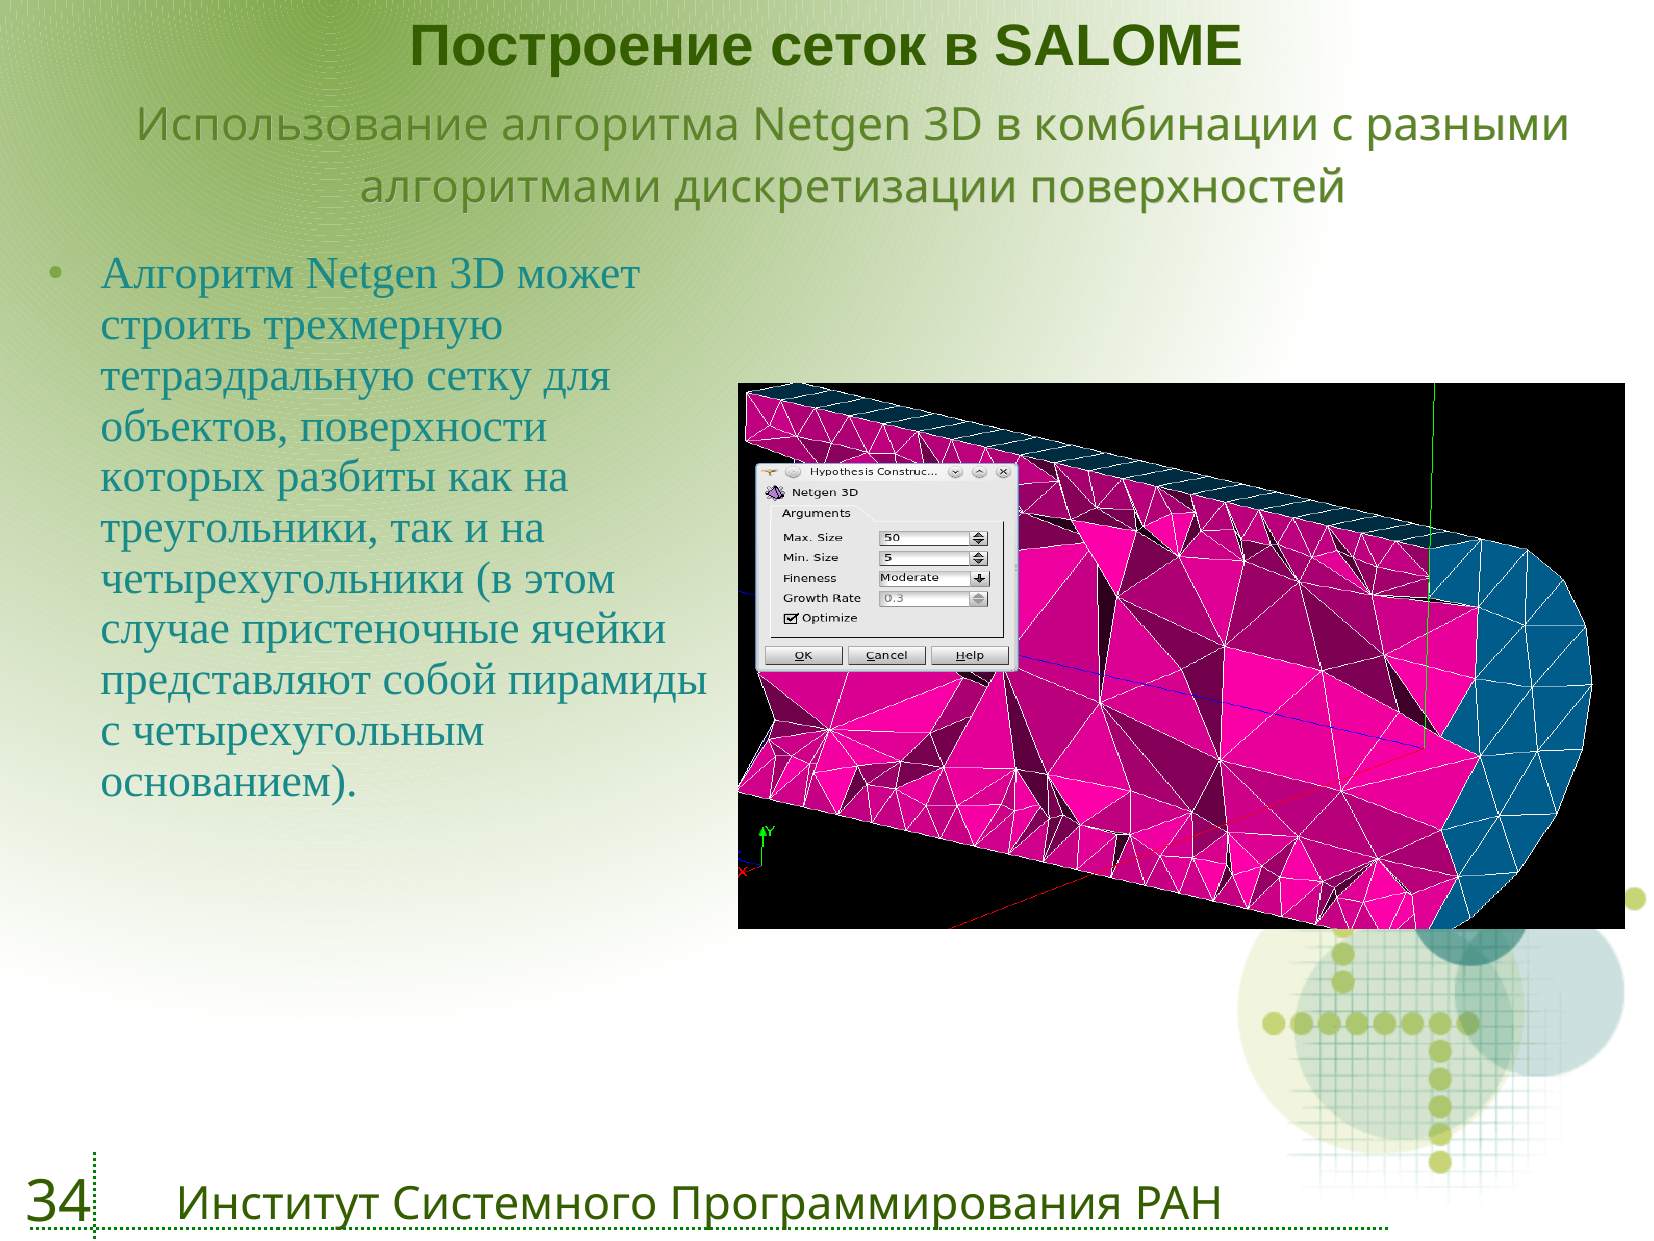

# Использование алгоритма Netgen 3D в комбинации с разными алгоритмами дискретизации поверхностей
Алгоритм Netgen 3D может строить трехмерную тетраэдральную сетку для объектов, поверхности которых разбиты как на треугольники, так и на четырехугольники (в этом случае пристеночные ячейки представляют собой пирамиды с четырехугольным основанием).